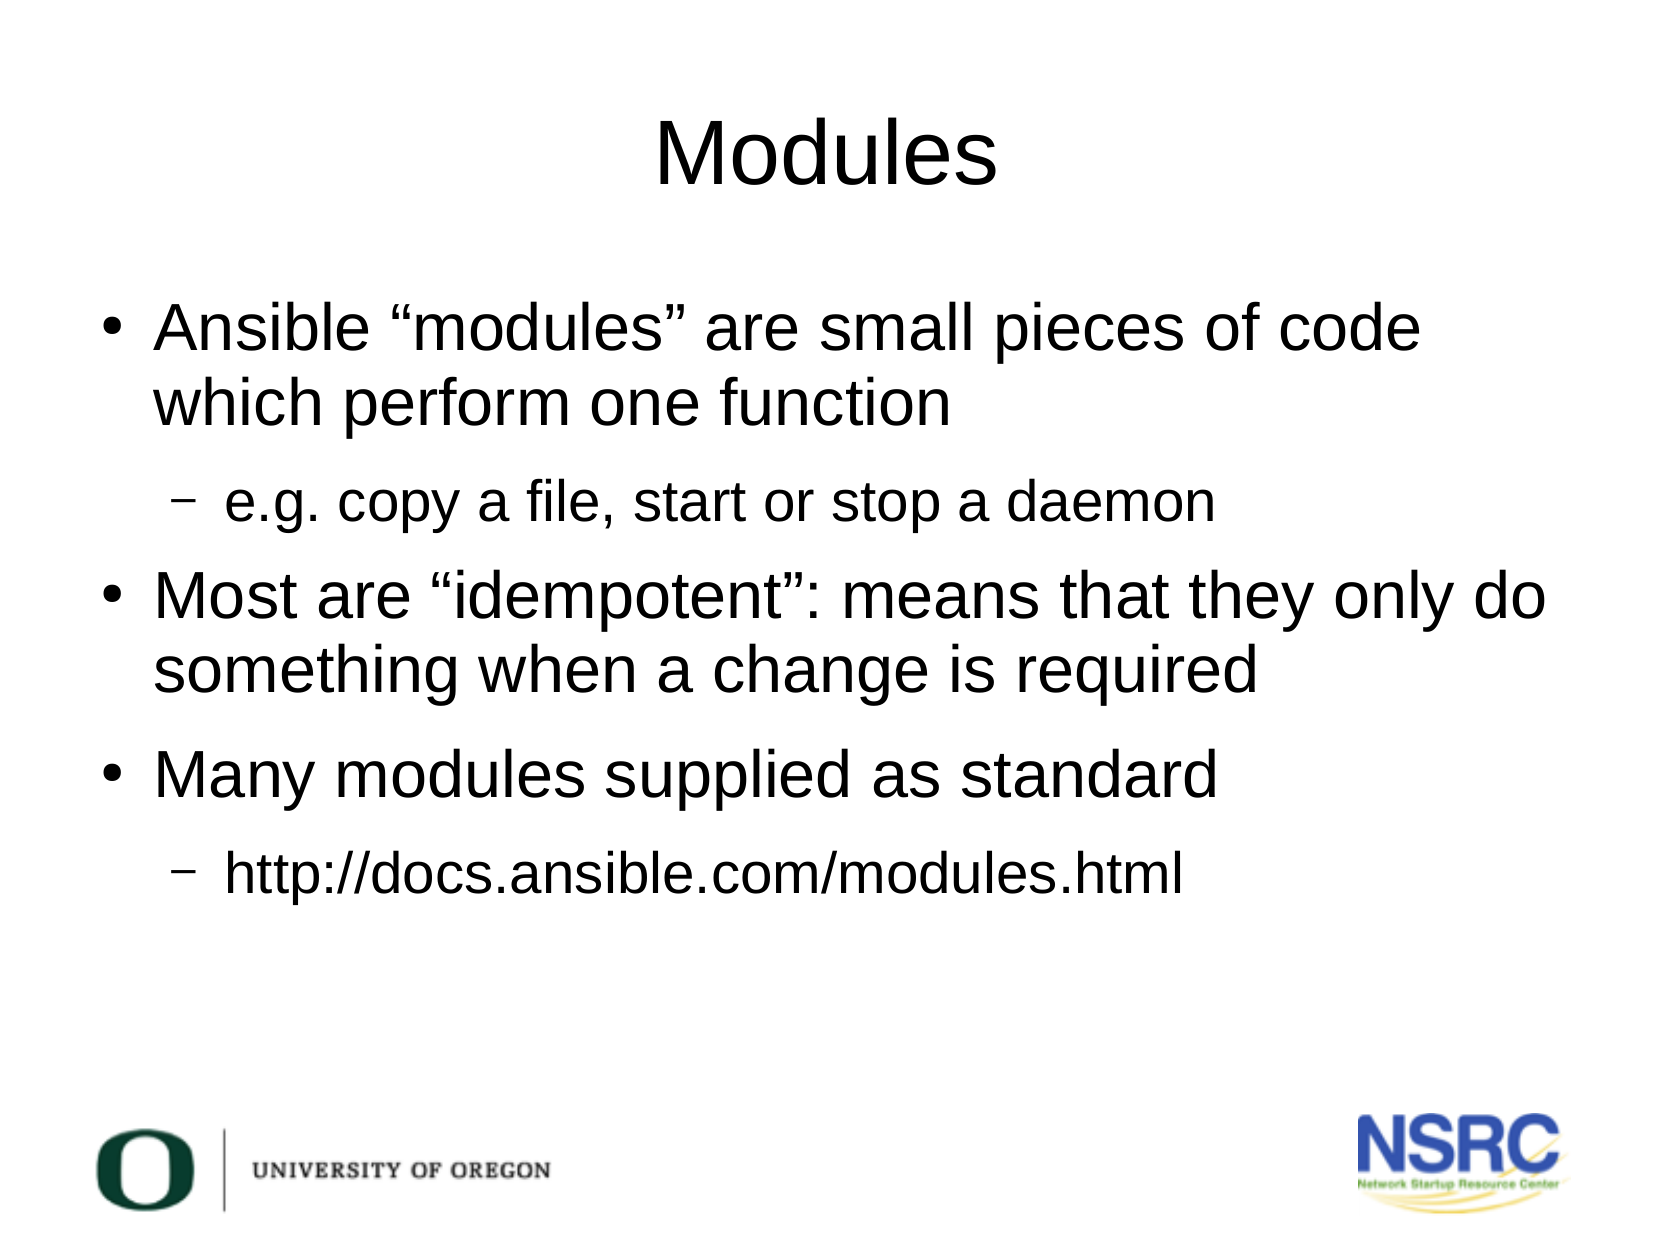

# Modules
Ansible “modules” are small pieces of code which perform one function
e.g. copy a file, start or stop a daemon
Most are “idempotent”: means that they only do something when a change is required
Many modules supplied as standard
http://docs.ansible.com/modules.html